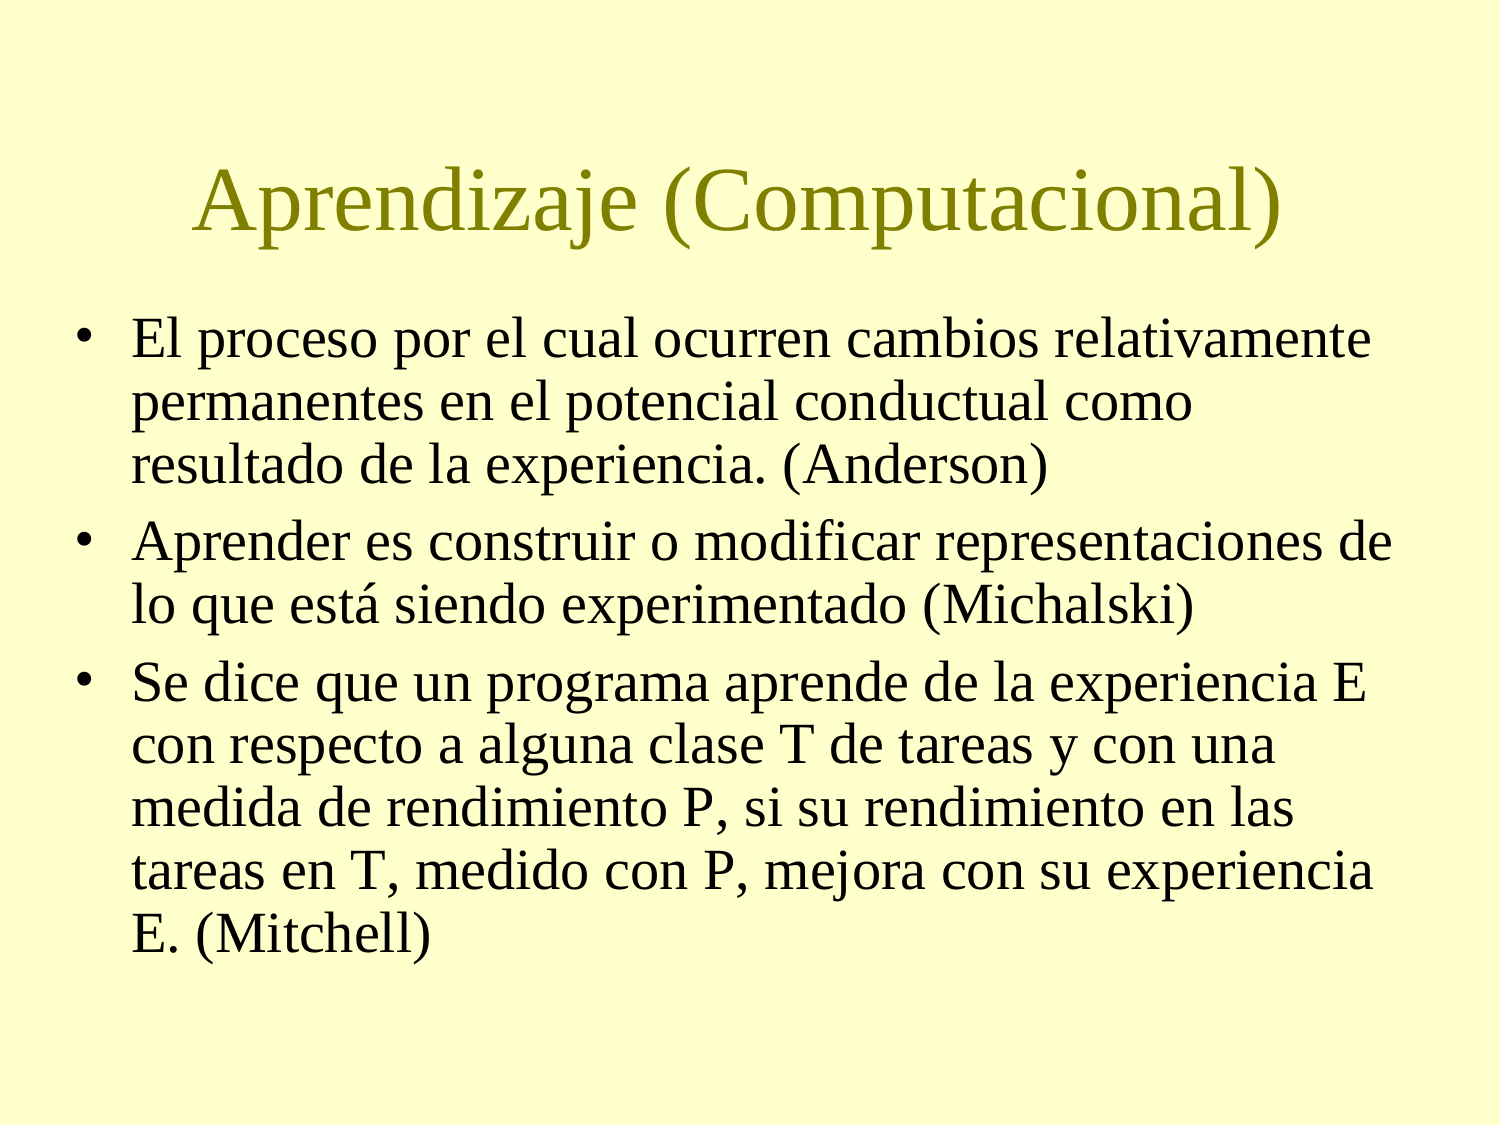

# Aprendizaje (Computacional)
El proceso por el cual ocurren cambios relativamente permanentes en el potencial conductual como resultado de la experiencia. (Anderson)
Aprender es construir o modificar representaciones de lo que está siendo experimentado (Michalski)
Se dice que un programa aprende de la experiencia E con respecto a alguna clase T de tareas y con una medida de rendimiento P, si su rendimiento en las tareas en T, medido con P, mejora con su experiencia E. (Mitchell)